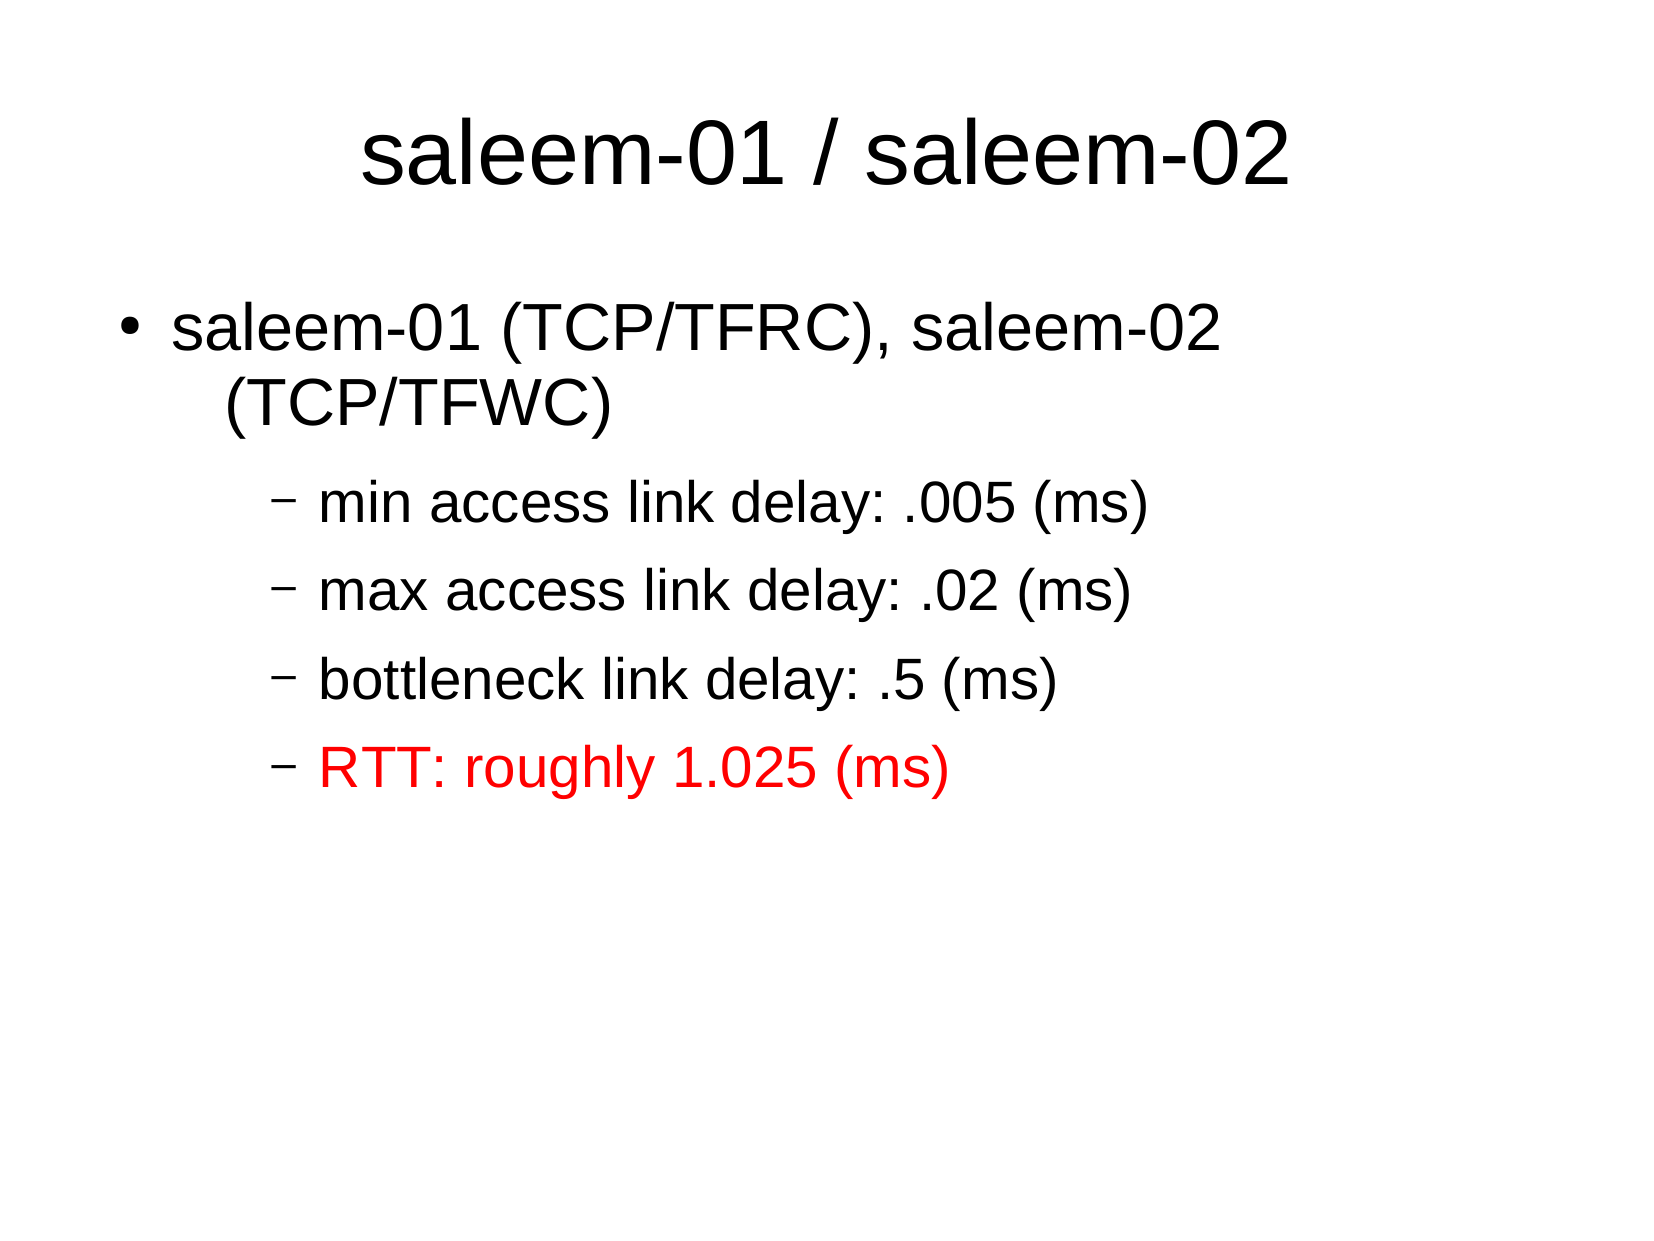

# saleem-01 / saleem-02
saleem-01 (TCP/TFRC), saleem-02 (TCP/TFWC)
min access link delay: .005 (ms)
max access link delay: .02 (ms)
bottleneck link delay: .5 (ms)
RTT: roughly 1.025 (ms)